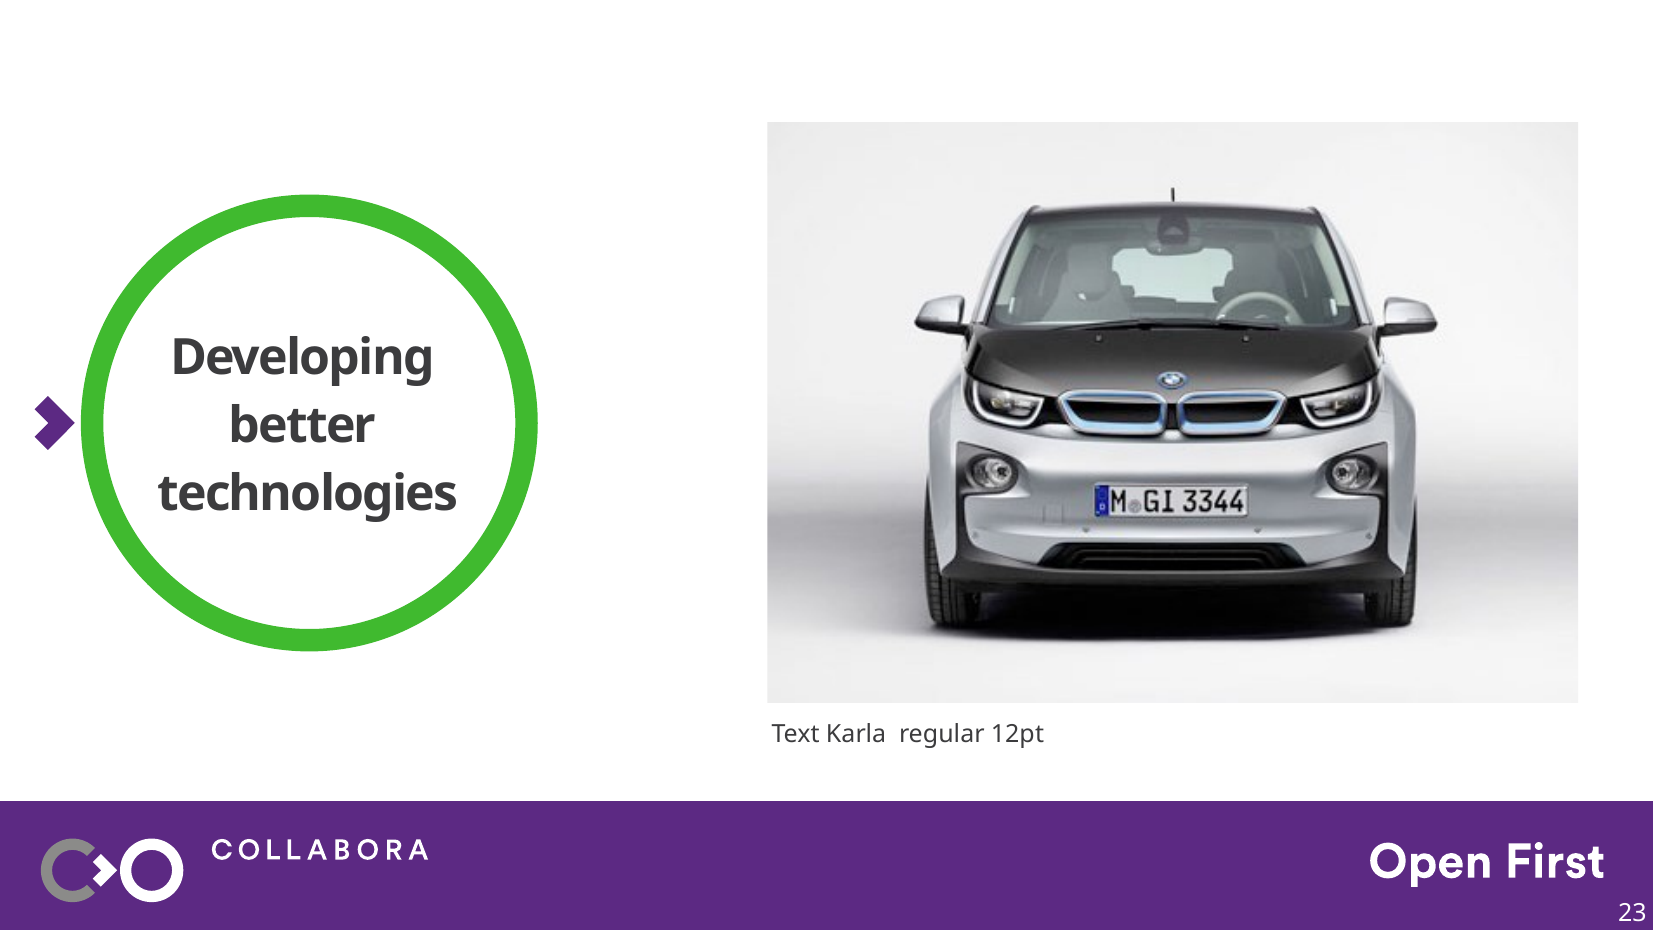

# Developing better technologies
Text Karla regular 12pt